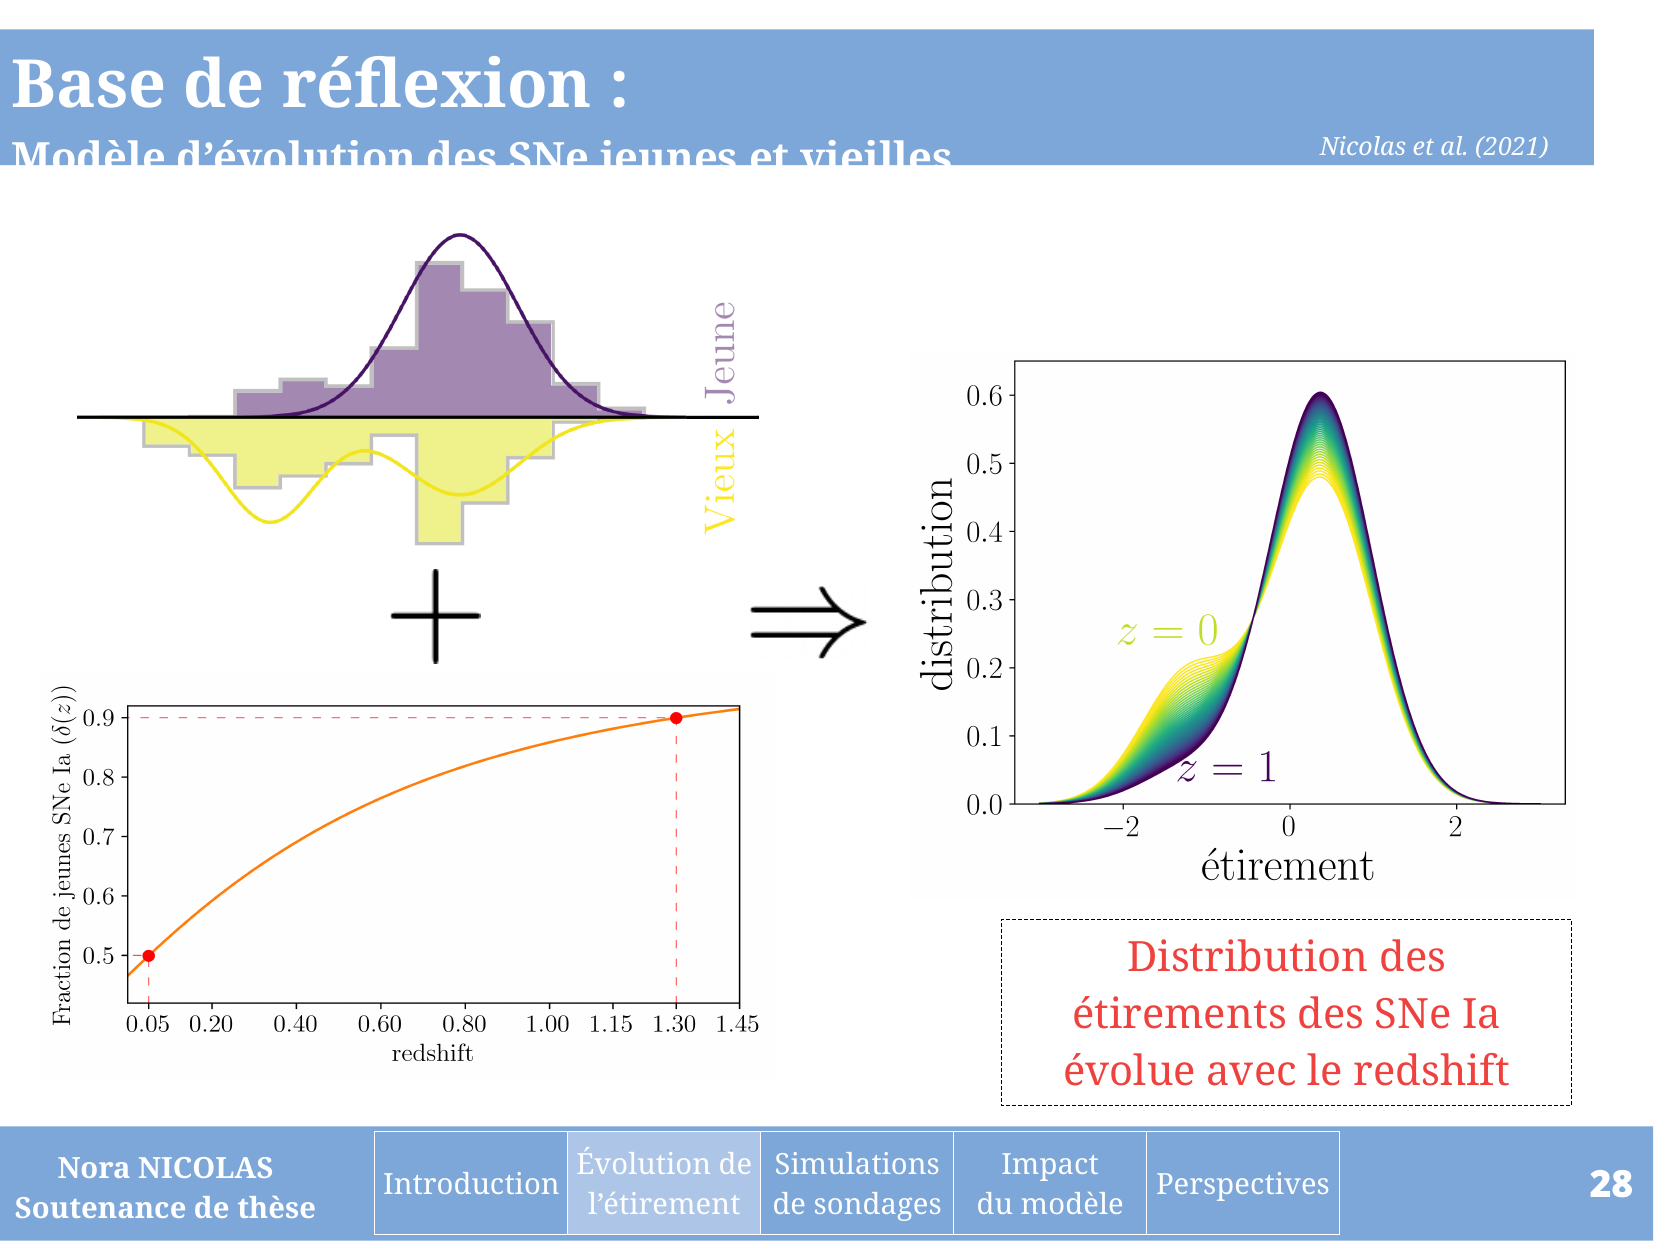

# Base de réflexion : Modèle d’évolution des SNe jeunes et vieilles
Nicolas et al. (2021)
Distribution des étirements des SNe Ia
évolue avec le redshift
28
Introduction
Évolution de
l’étirement
Simulations
de sondages
Impact
du modèle
Perspectives